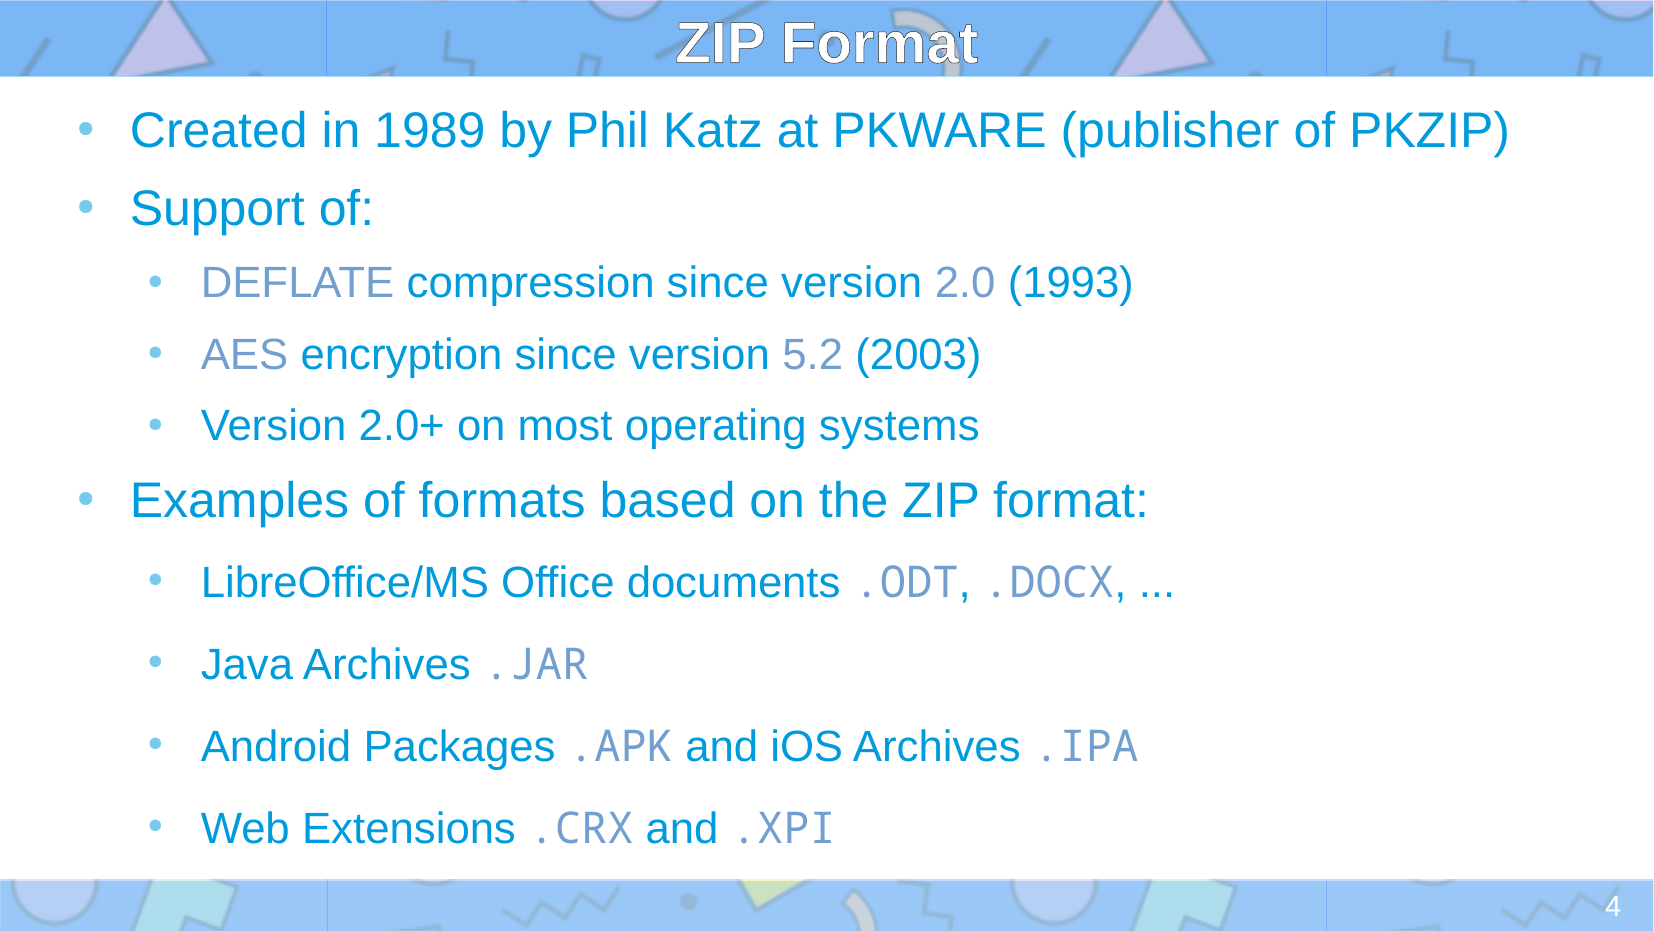

# ZIP Format
Created in 1989 by Phil Katz at PKWARE (publisher of PKZIP)
Support of:
DEFLATE compression since version 2.0 (1993)
AES encryption since version 5.2 (2003)
Version 2.0+ on most operating systems
Examples of formats based on the ZIP format:
LibreOffice/MS Office documents .ODT, .DOCX, ...
Java Archives .JAR
Android Packages .APK and iOS Archives .IPA
Web Extensions .CRX and .XPI
4